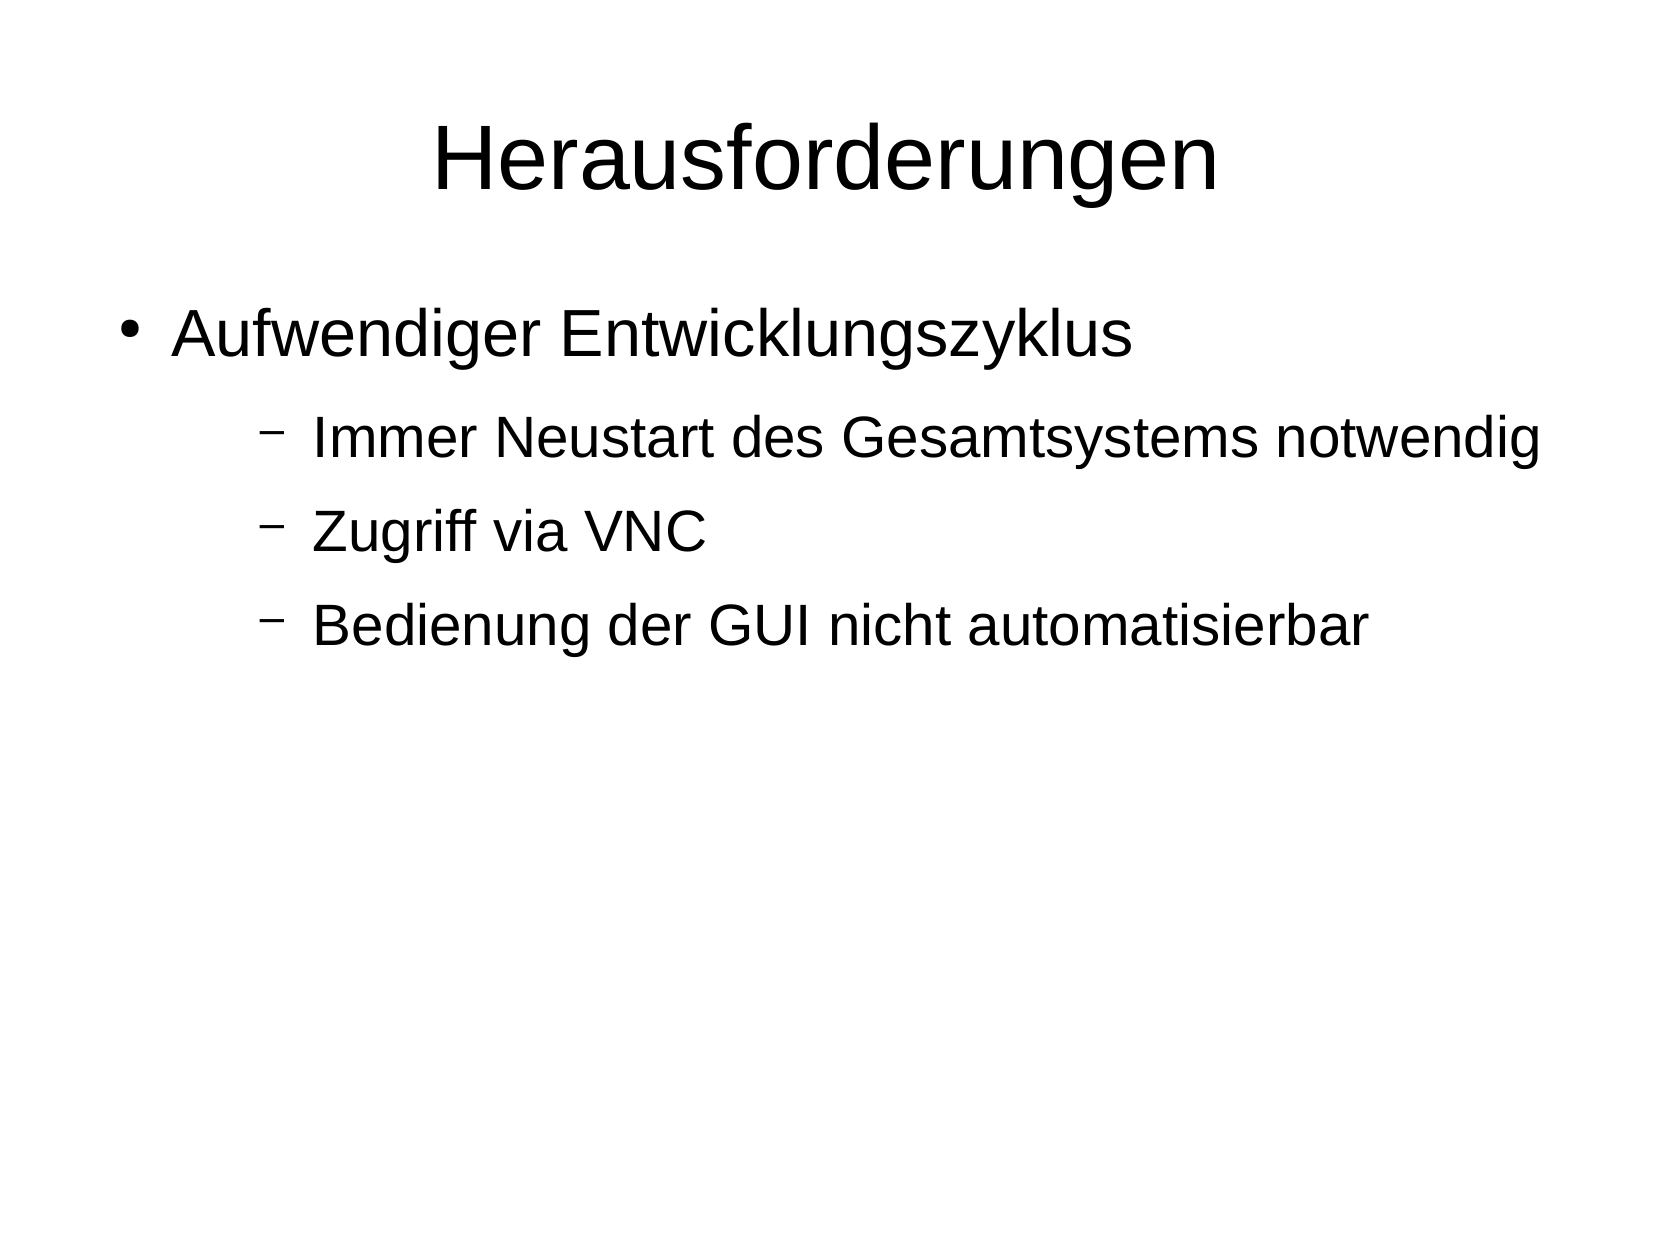

# Herausforderungen
Aufwendiger Entwicklungszyklus
Immer Neustart des Gesamtsystems notwendig
Zugriff via VNC
Bedienung der GUI nicht automatisierbar